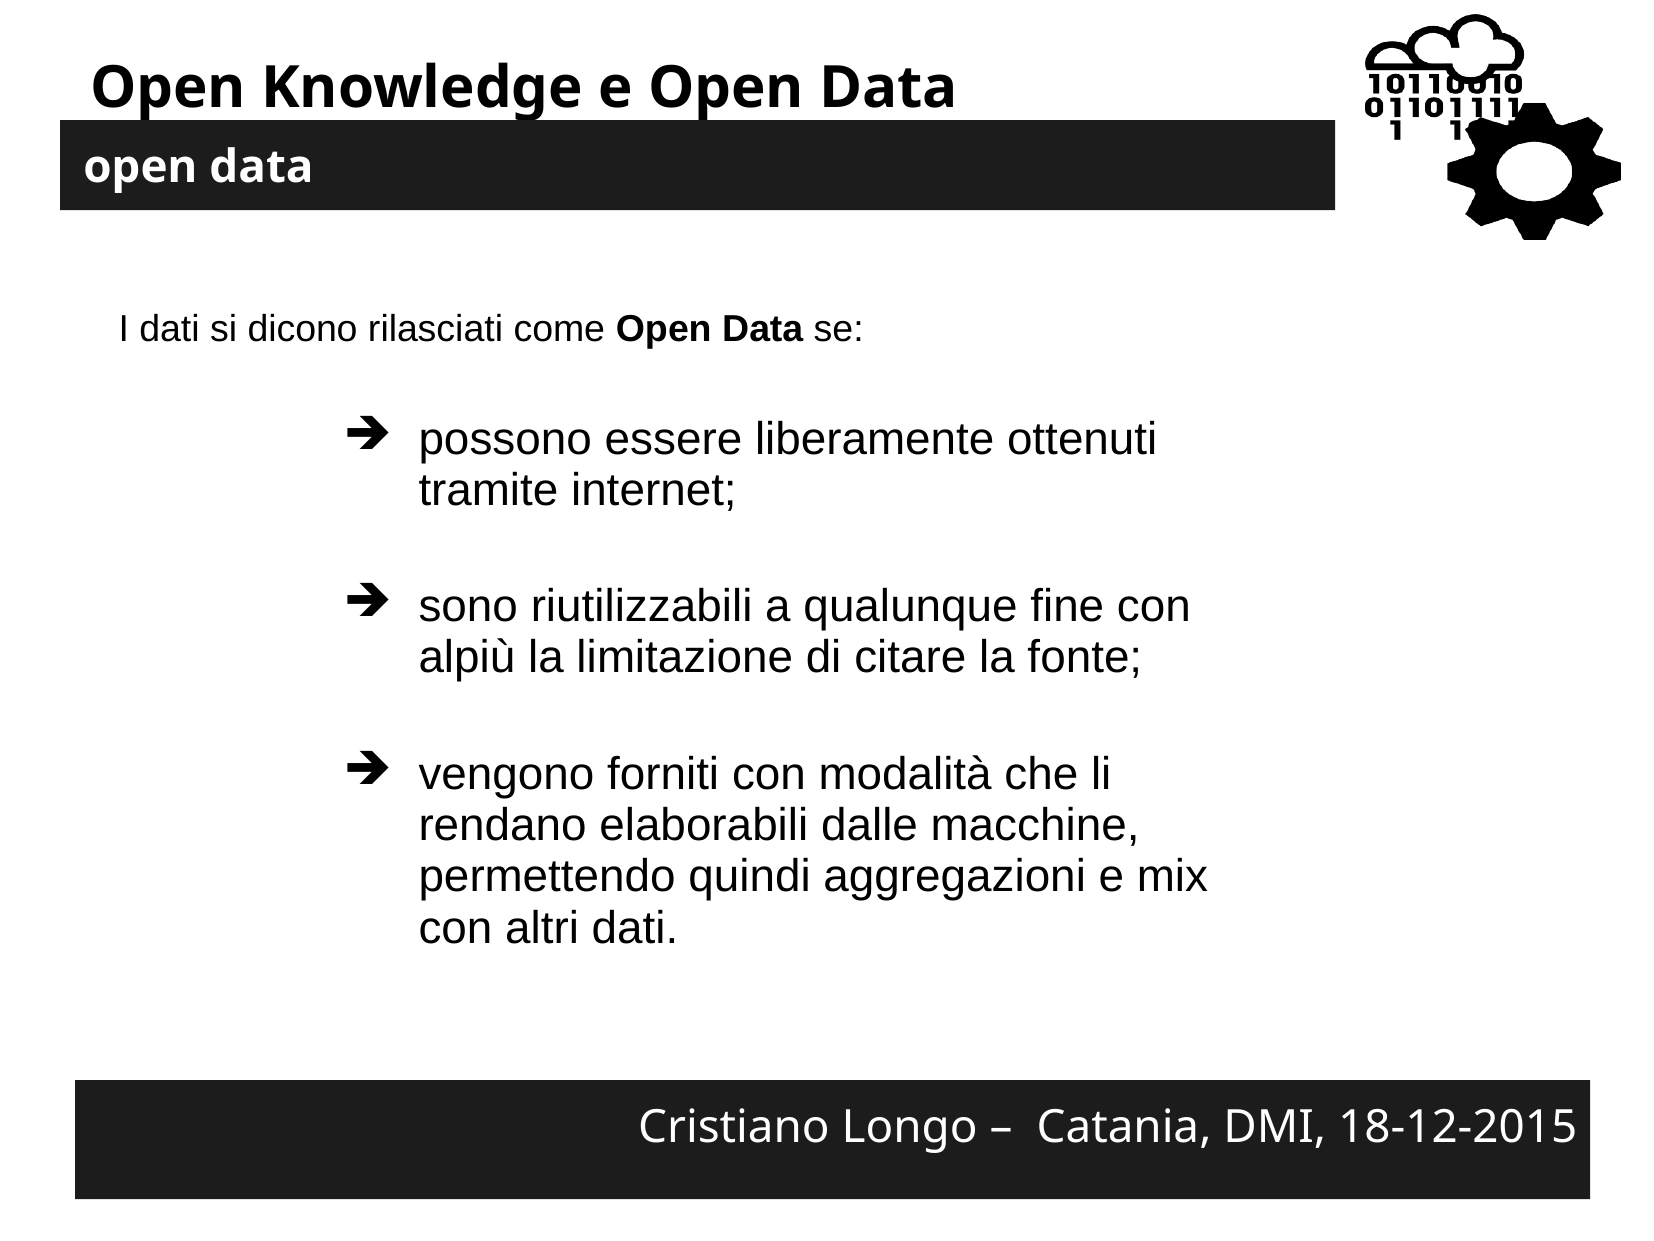

# Open Knowledge e Open Data
 open data
I dati si dicono rilasciati come Open Data se:
possono essere liberamente ottenuti tramite internet;
sono riutilizzabili a qualunque fine con alpiù la limitazione di citare la fonte;
vengono forniti con modalità che li rendano elaborabili dalle macchine, permettendo quindi aggregazioni e mix con altri dati.
 Cristiano Longo – Catania, DMI, 18-12-2015